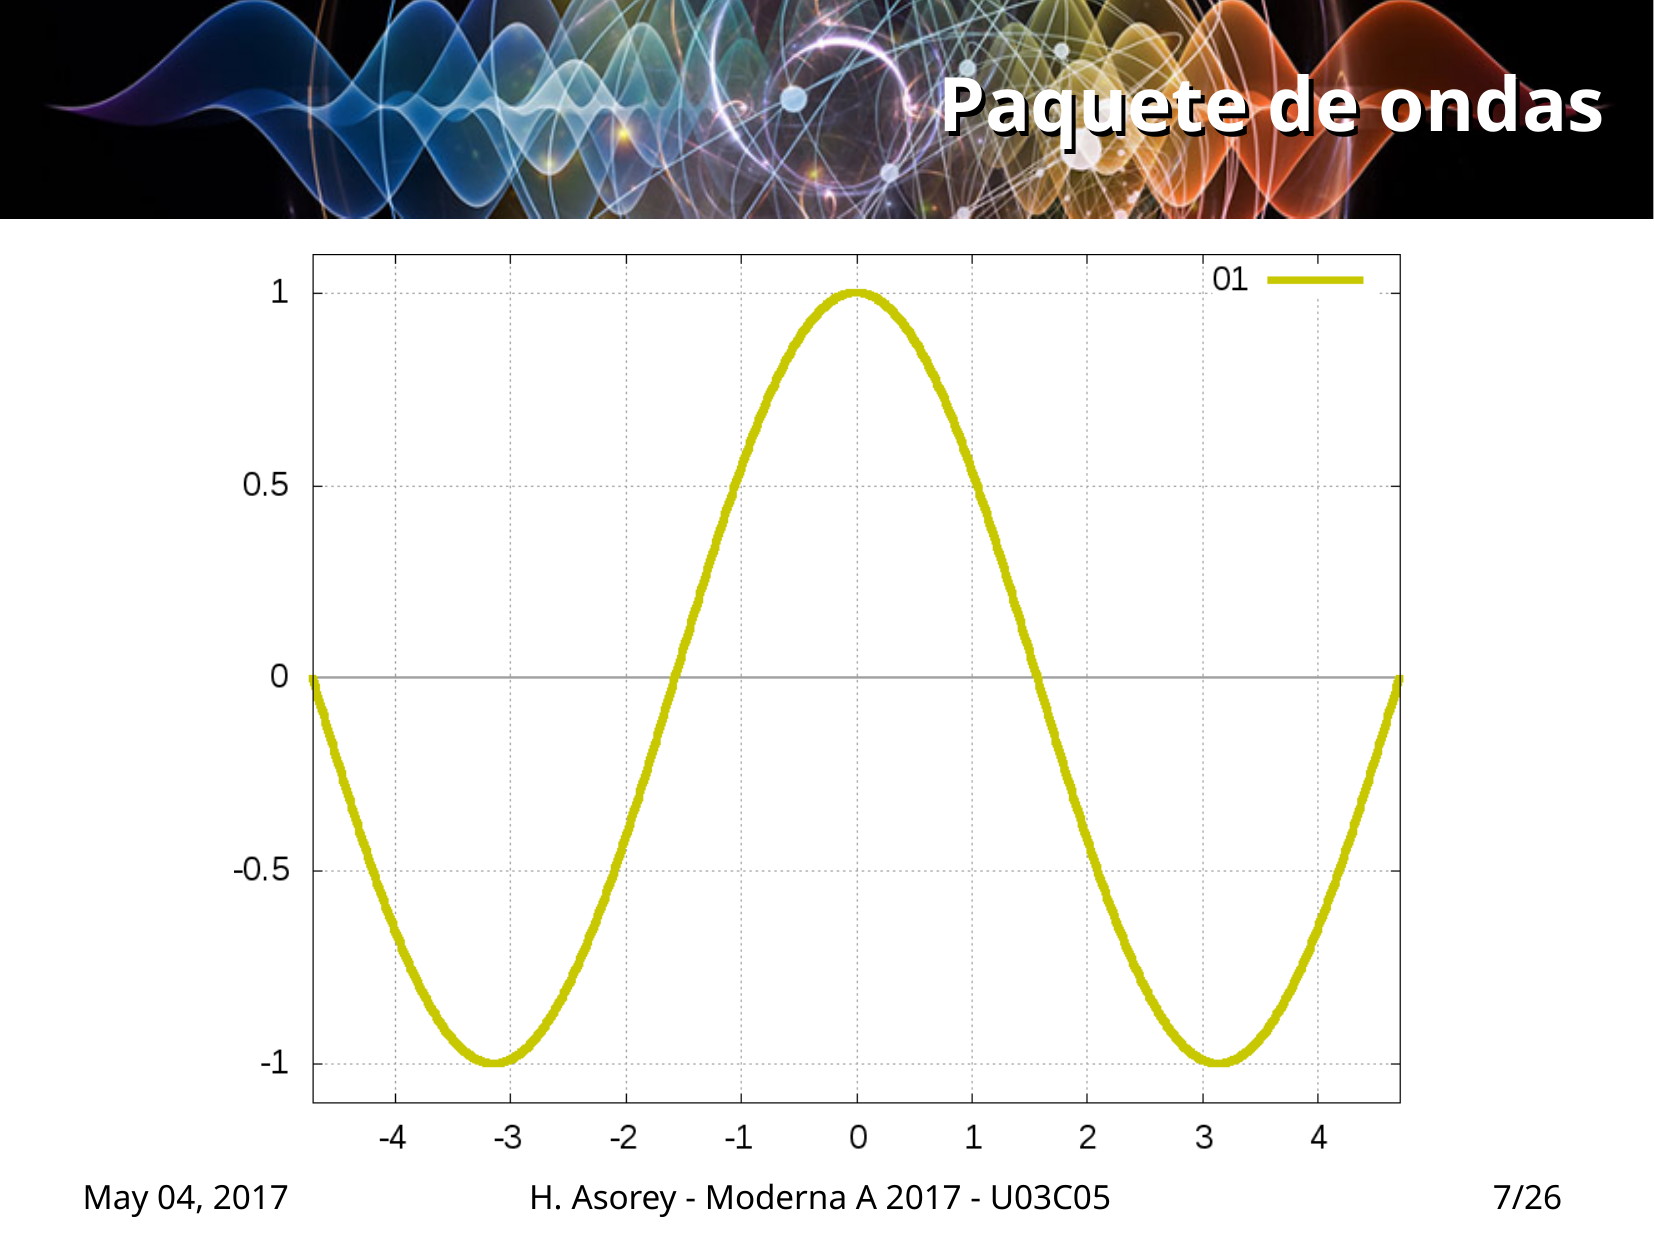

# Paquete de ondas
May 04, 2017
H. Asorey - Moderna A 2017 - U03C05
7